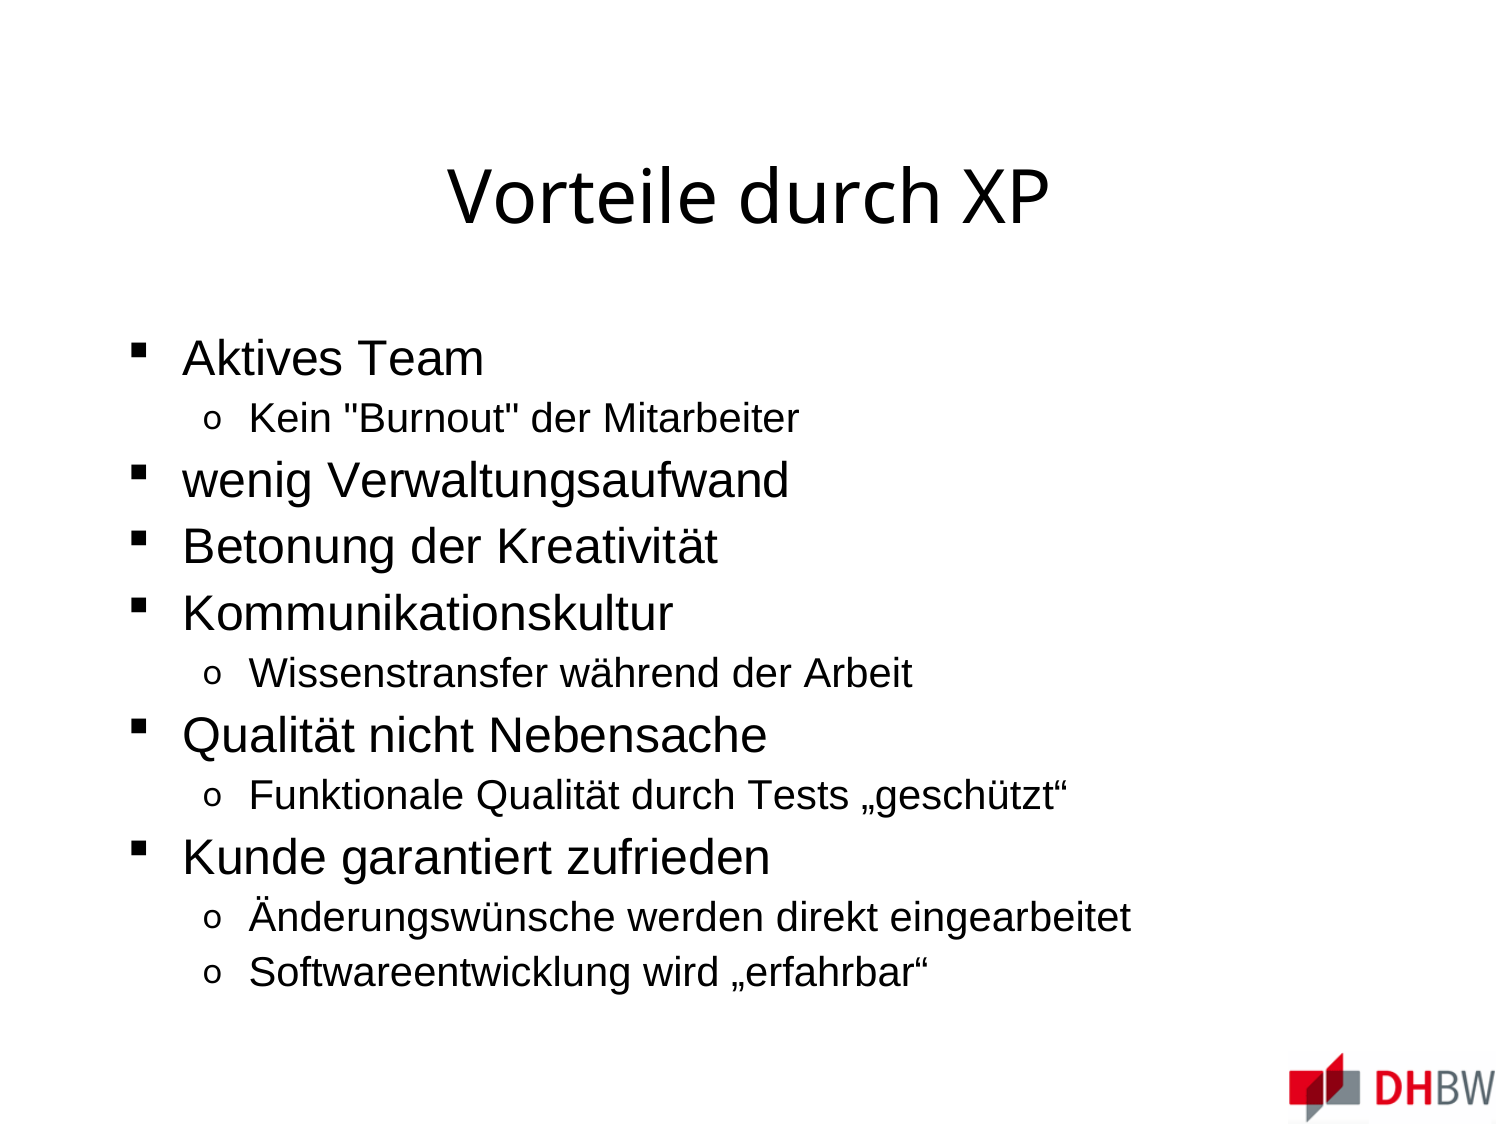

# Vorteile durch XP
Aktives Team
Kein "Burnout" der Mitarbeiter
wenig Verwaltungsaufwand
Betonung der Kreativität
Kommunikationskultur
Wissenstransfer während der Arbeit
Qualität nicht Nebensache
Funktionale Qualität durch Tests „geschützt“
Kunde garantiert zufrieden
Änderungswünsche werden direkt eingearbeitet
Softwareentwicklung wird „erfahrbar“